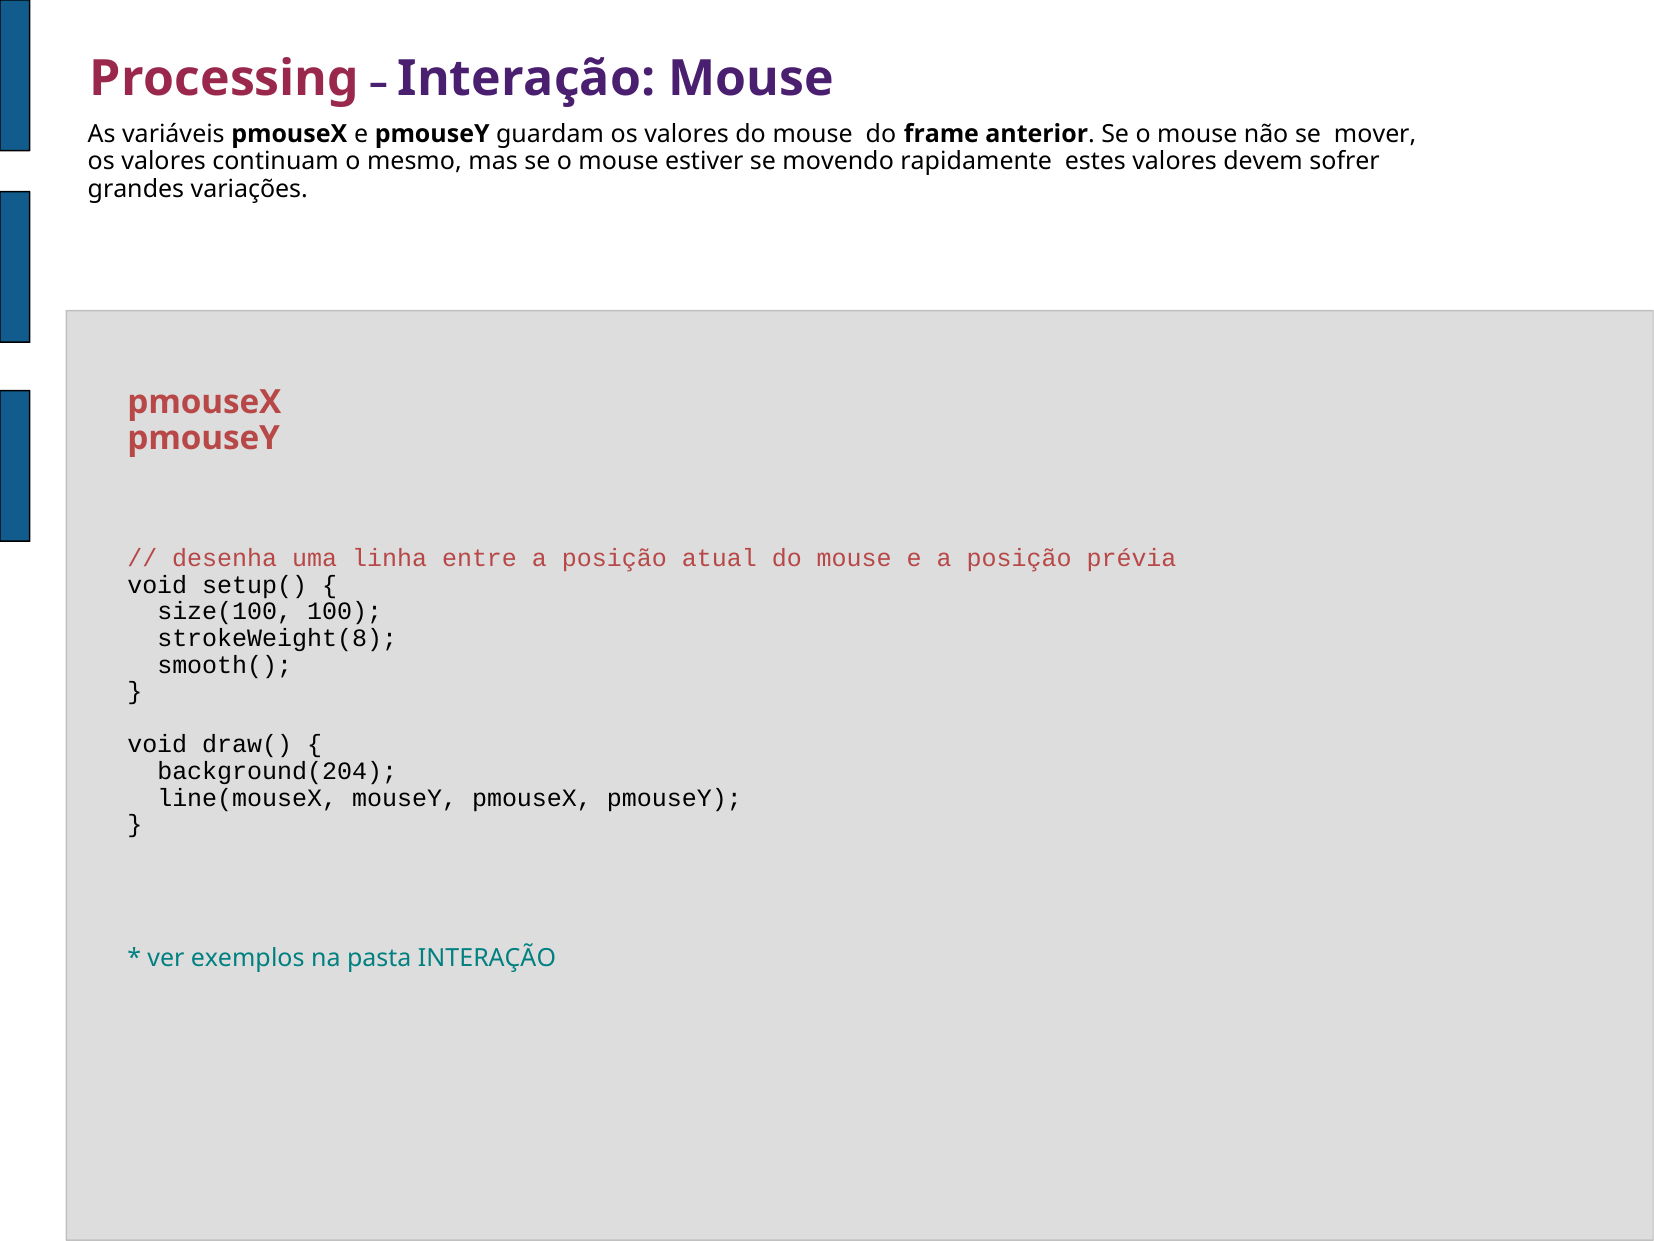

Processing – Interação: Mouse
As variáveis pmouseX e pmouseY guardam os valores do mouse do frame anterior. Se o mouse não se mover,
os valores continuam o mesmo, mas se o mouse estiver se movendo rapidamente estes valores devem sofrer
grandes variações.
pmouseX
pmouseY
// desenha uma linha entre a posição atual do mouse e a posição prévia
void setup() {
 size(100, 100);
 strokeWeight(8);
 smooth();
}
void draw() {
 background(204);
 line(mouseX, mouseY, pmouseX, pmouseY);
}
* ver exemplos na pasta INTERAÇÃO